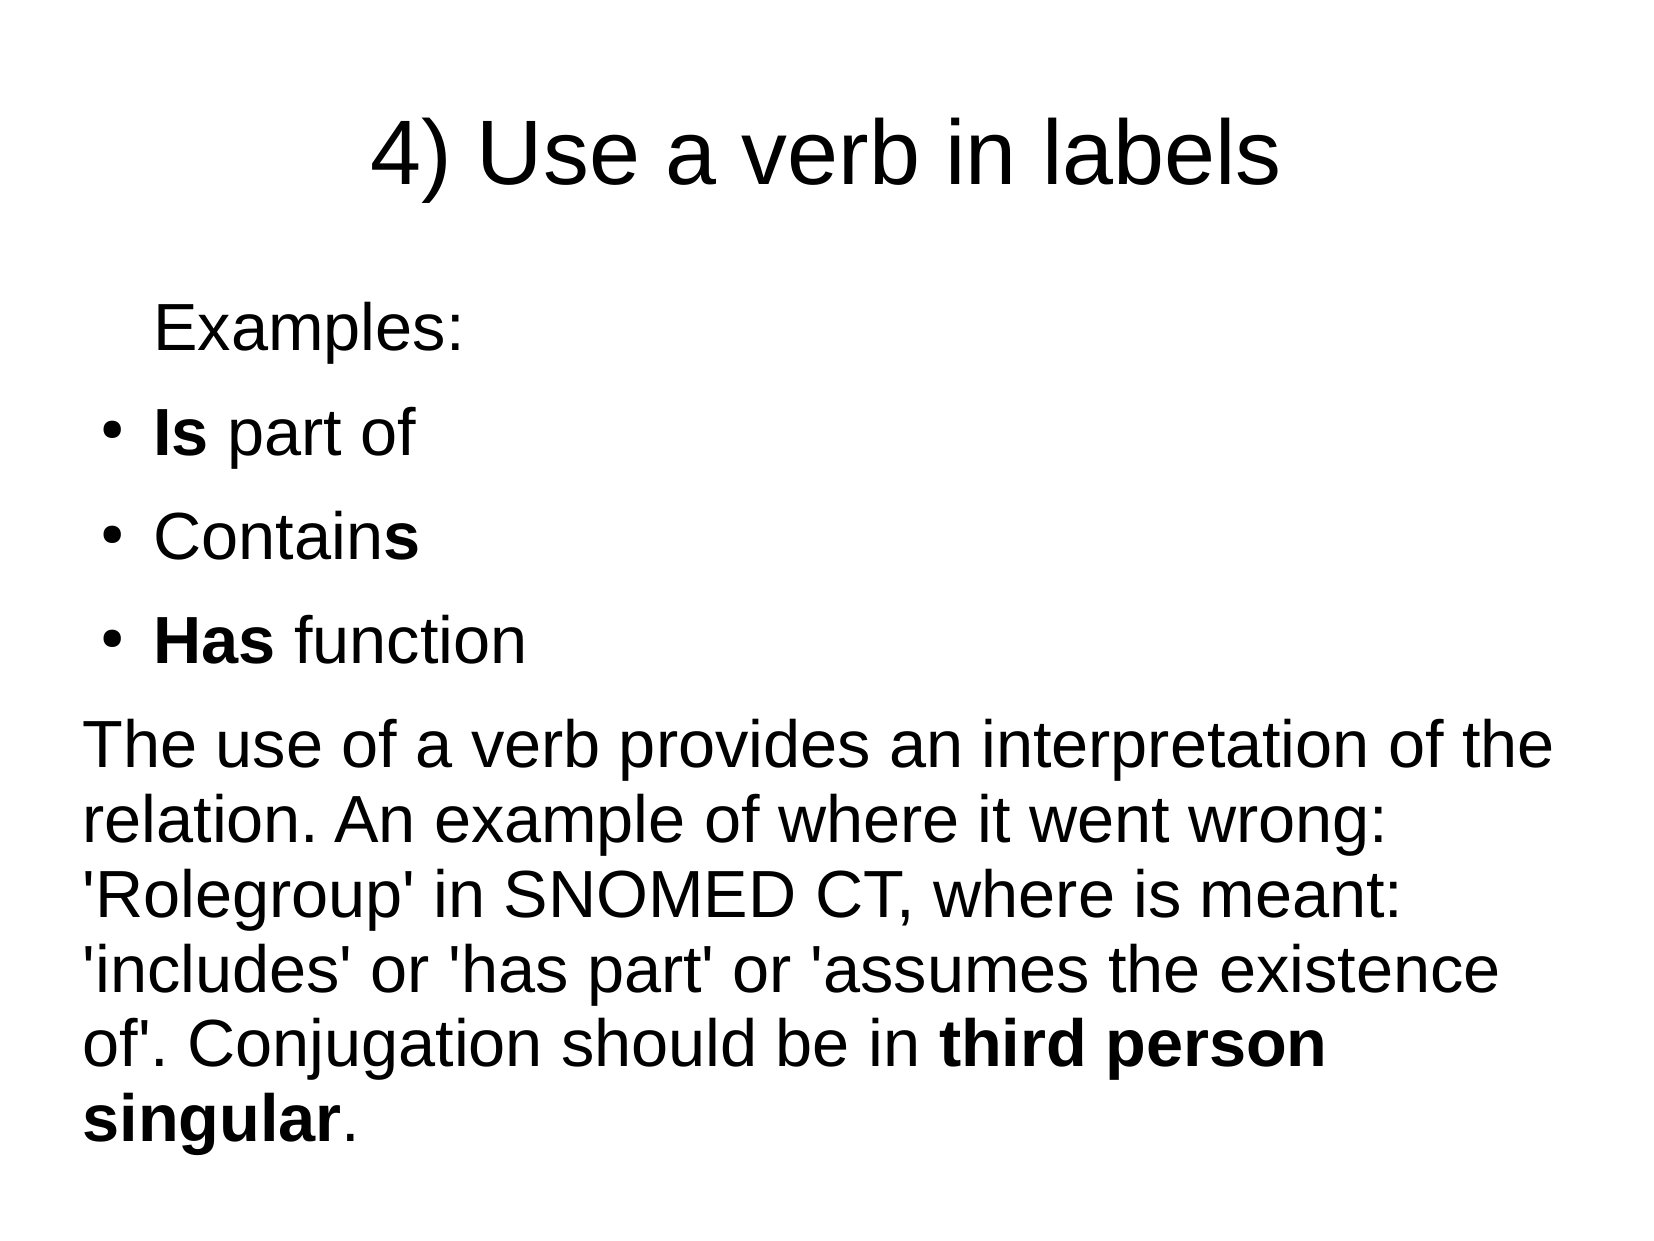

# 4) Use a verb in labels
Examples:
Is part of
Contains
Has function
The use of a verb provides an interpretation of the relation. An example of where it went wrong: 'Rolegroup' in SNOMED CT, where is meant: 'includes' or 'has part' or 'assumes the existence of'. Conjugation should be in third person singular.